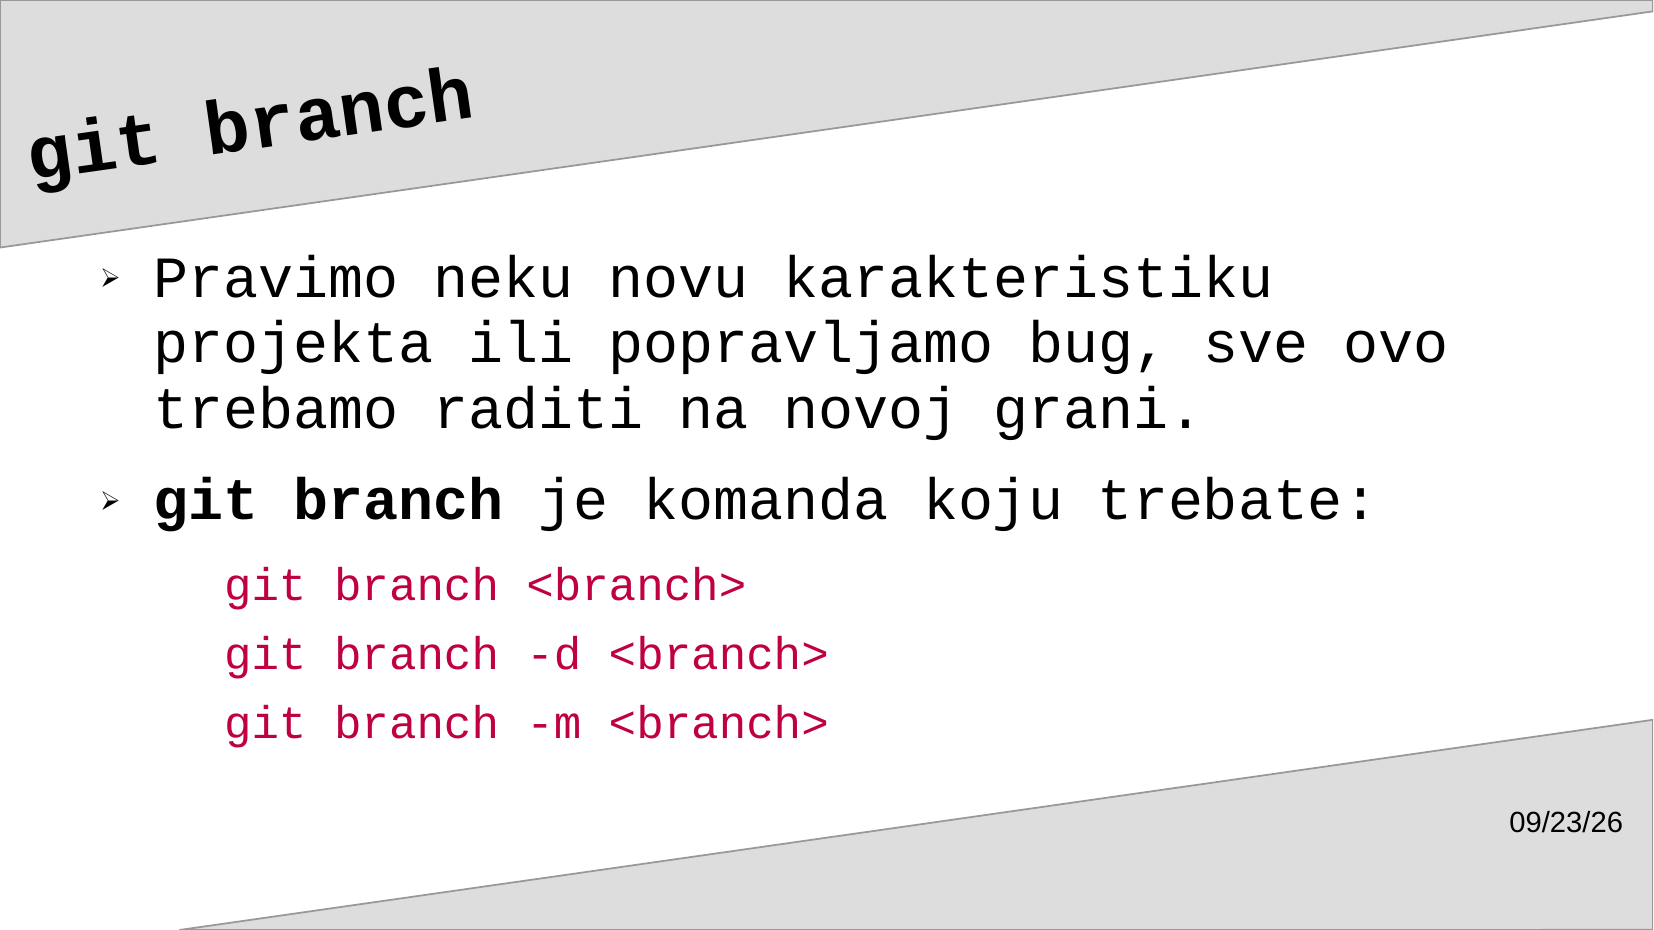

# git branch
Pravimo neku novu karakteristiku projekta ili popravljamo bug, sve ovo trebamo raditi na novoj grani.
git branch je komanda koju trebate:
git branch <branch>
git branch -d <branch>
git branch -m <branch>
70